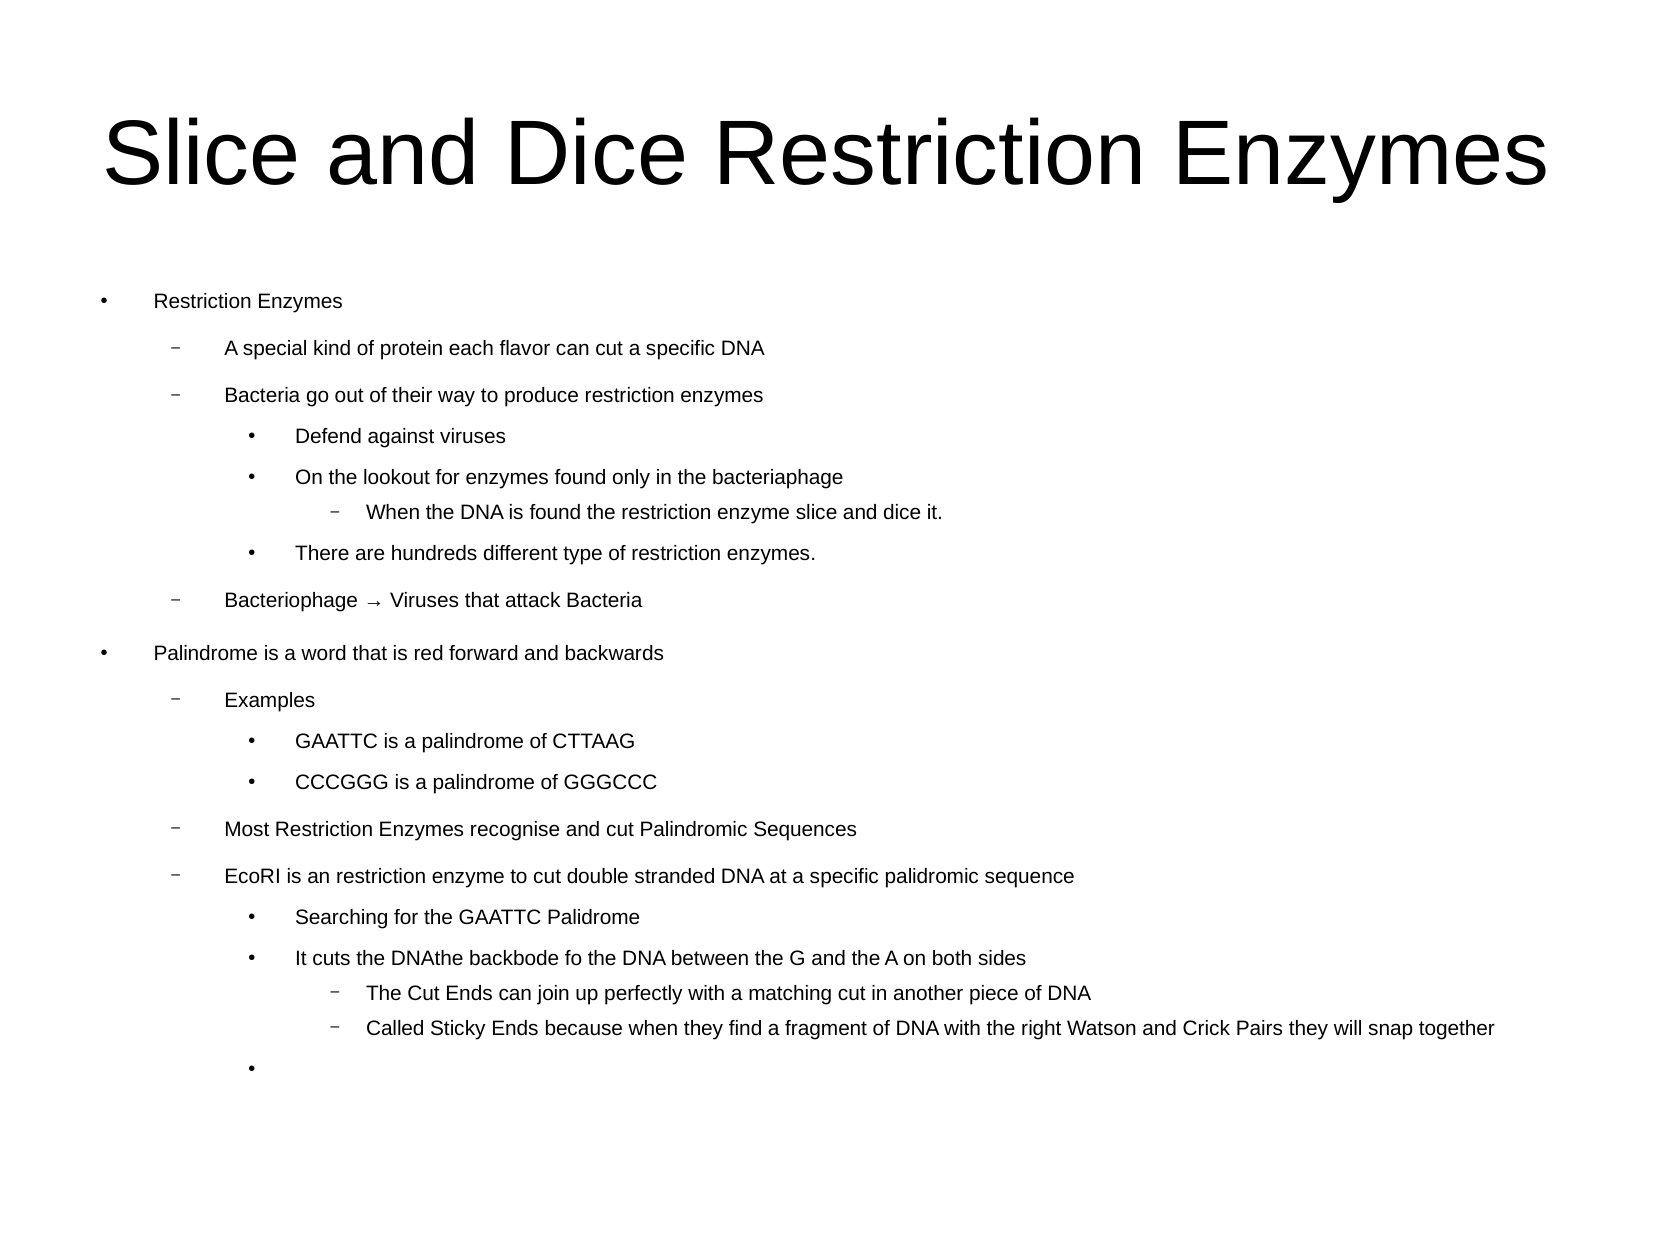

# Slice and Dice Restriction Enzymes
Restriction Enzymes
A special kind of protein each flavor can cut a specific DNA
Bacteria go out of their way to produce restriction enzymes
Defend against viruses
On the lookout for enzymes found only in the bacteriaphage
When the DNA is found the restriction enzyme slice and dice it.
There are hundreds different type of restriction enzymes.
Bacteriophage → Viruses that attack Bacteria
Palindrome is a word that is red forward and backwards
Examples
GAATTC is a palindrome of CTTAAG
CCCGGG is a palindrome of GGGCCC
Most Restriction Enzymes recognise and cut Palindromic Sequences
EcoRI is an restriction enzyme to cut double stranded DNA at a specific palidromic sequence
Searching for the GAATTC Palidrome
It cuts the DNAthe backbode fo the DNA between the G and the A on both sides
The Cut Ends can join up perfectly with a matching cut in another piece of DNA
Called Sticky Ends because when they find a fragment of DNA with the right Watson and Crick Pairs they will snap together